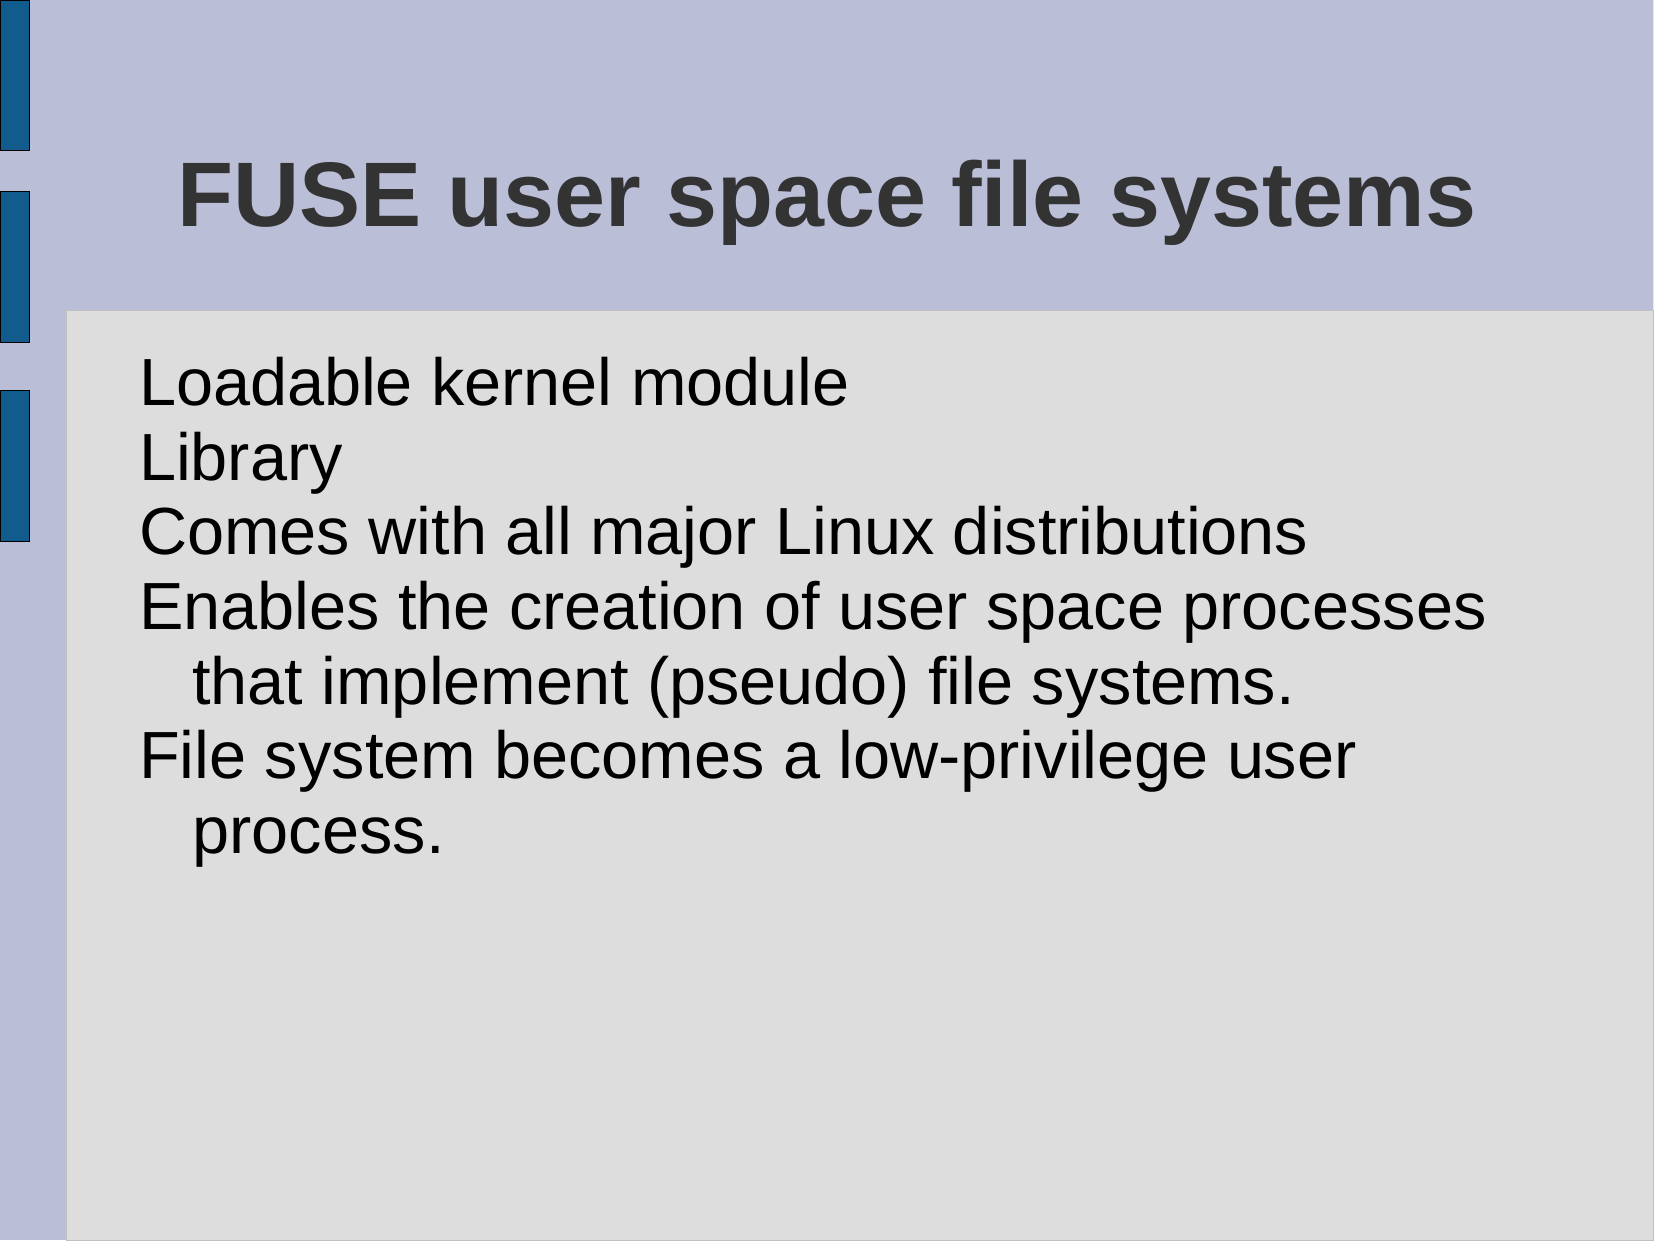

# FUSE user space file systems
Loadable kernel module
Library
Comes with all major Linux distributions
Enables the creation of user space processes that implement (pseudo) file systems.
File system becomes a low-privilege user process.